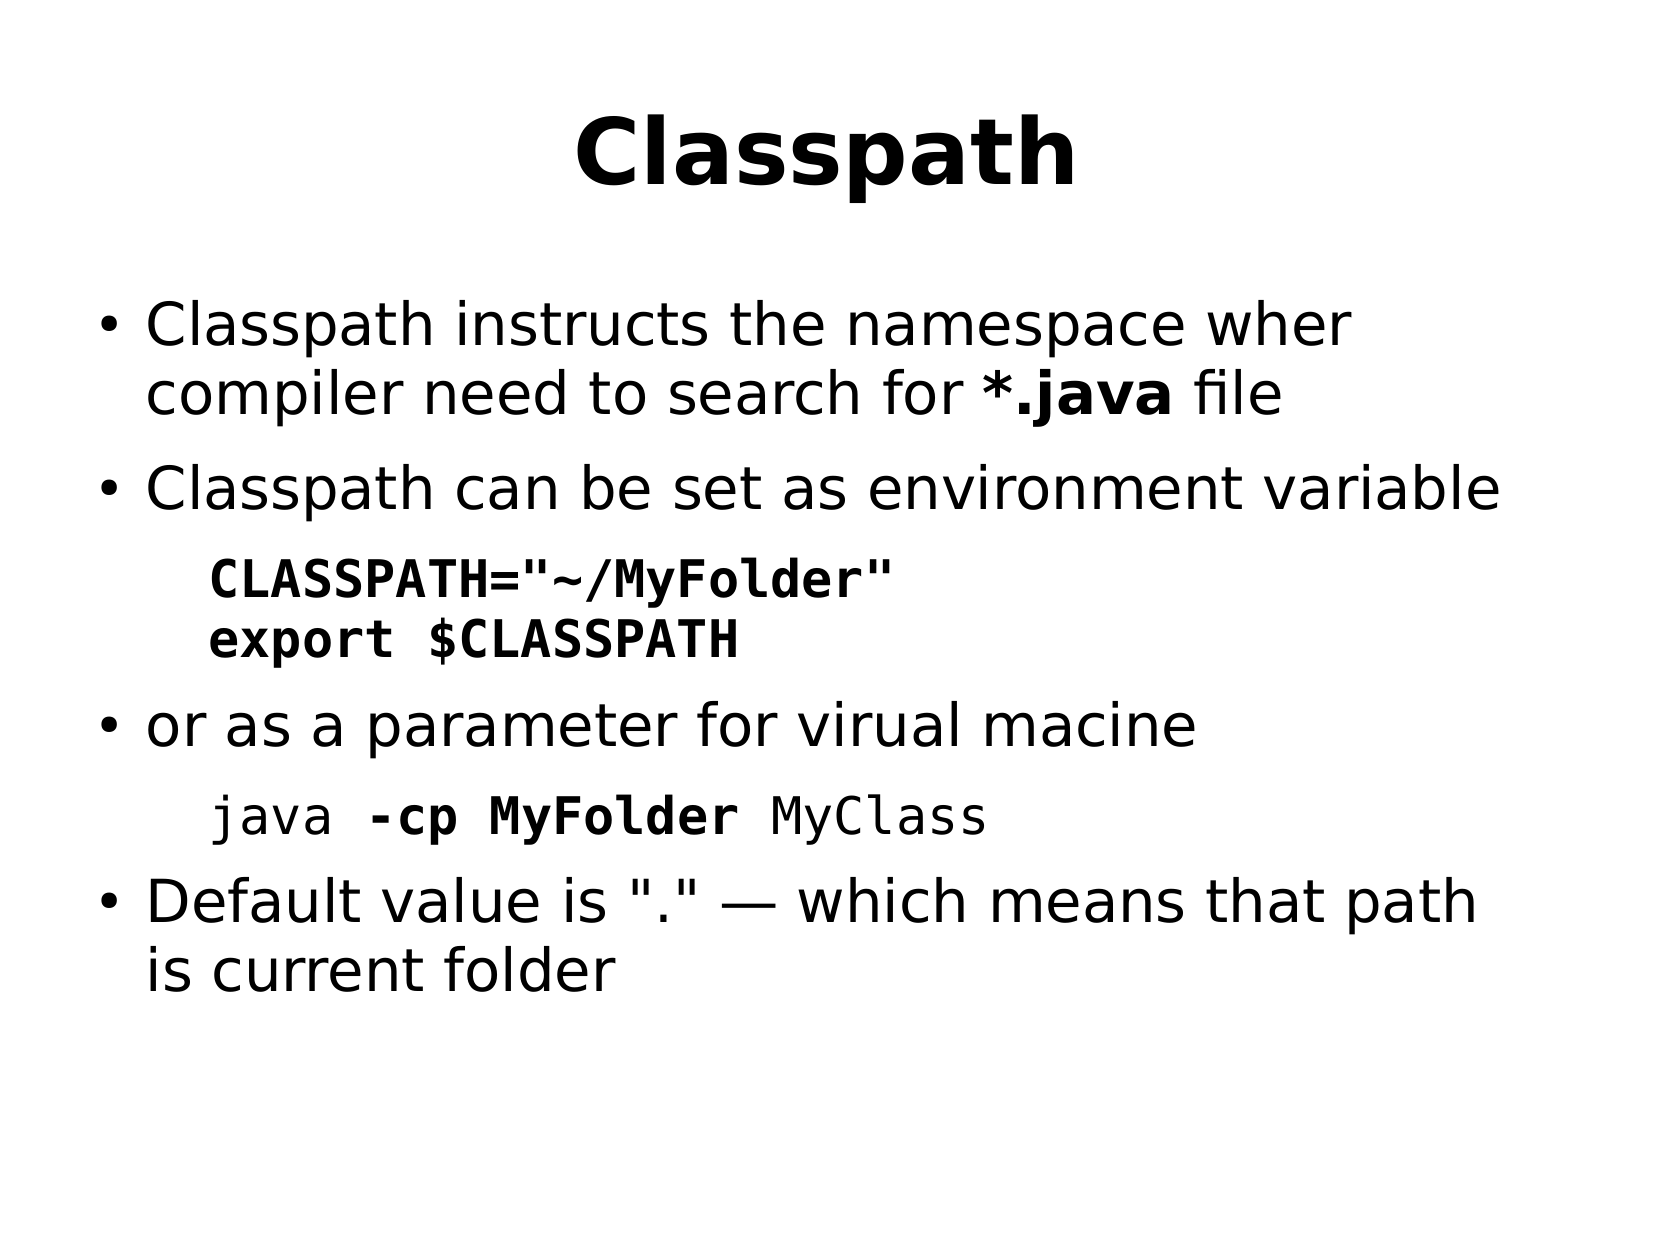

# Classpath
Classpath instructs the namespace wher compiler need to search for *.java file
Classpath can be set as environment variable
CLASSPATH="~/MyFolder"
export $CLASSPATH
or as a parameter for virual macine
java -cp MyFolder MyClass
Default value is "." — which means that path is current folder